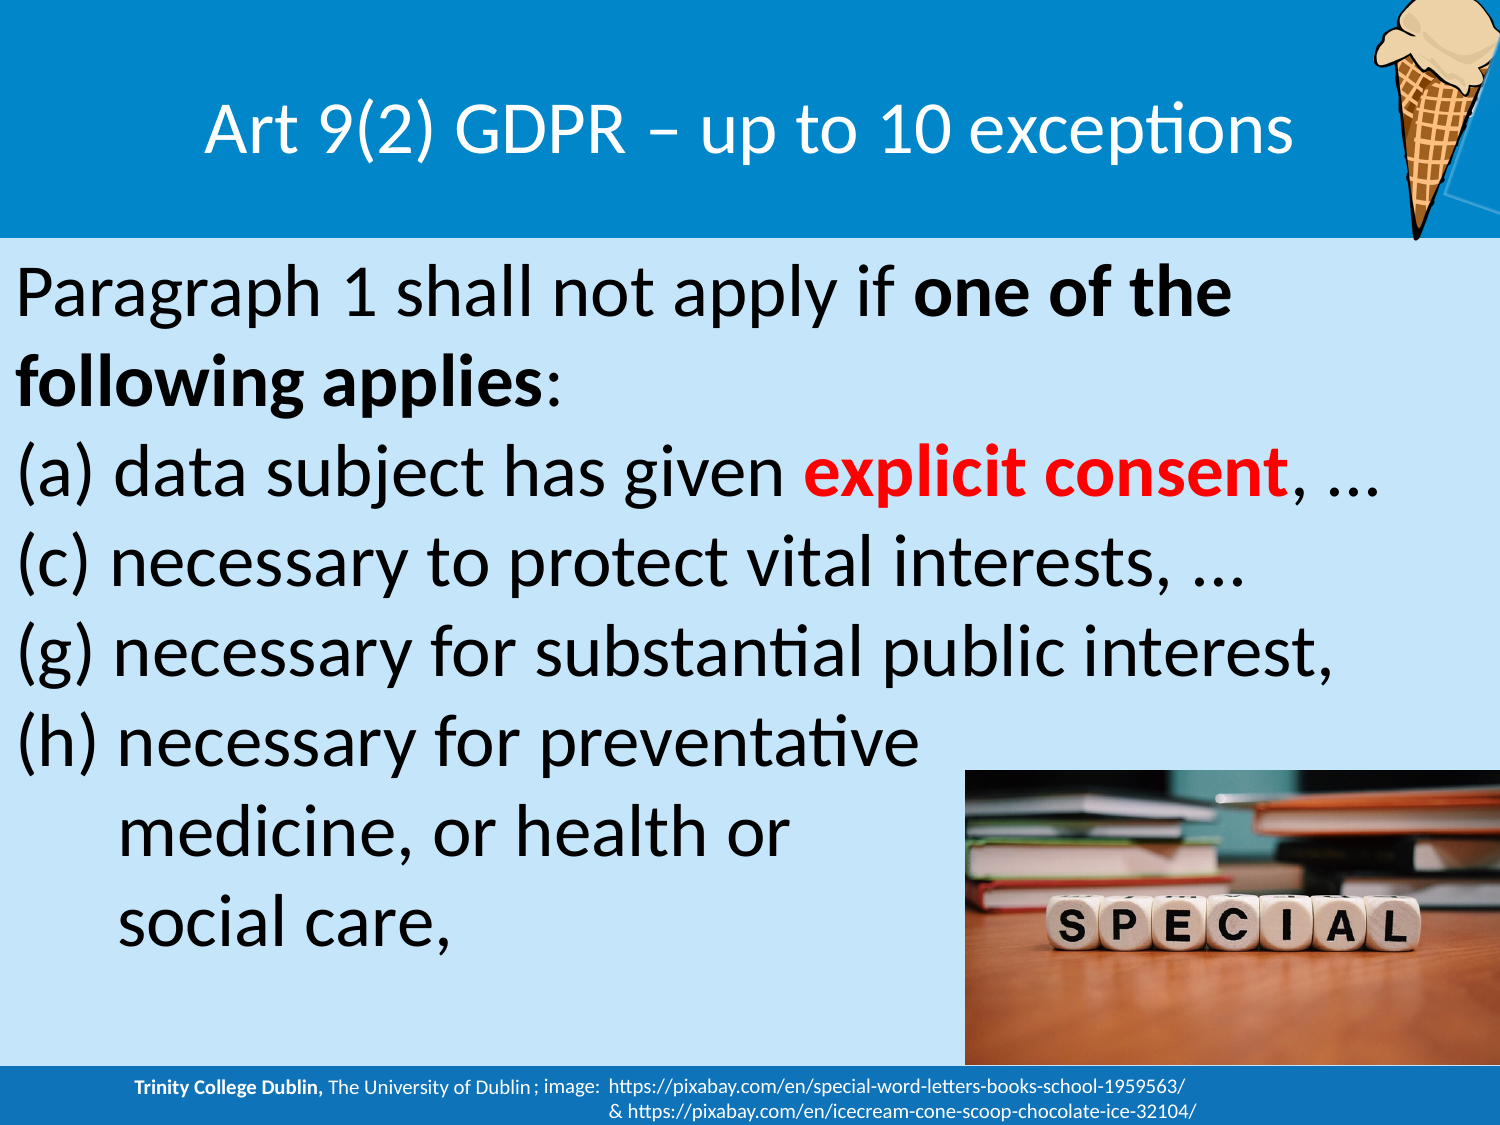

Art 9(2) GDPR – up to 10 exceptions
Paragraph 1 shall not apply if one of the following applies:
(a) data subject has given explicit consent, ...
(c) necessary to protect vital interests, ...
(g) necessary for substantial public interest,
(h) necessary for preventative
 medicine, or health or
 social care,
; image:
https://pixabay.com/en/special-word-letters-books-school-1959563/
& https://pixabay.com/en/icecream-cone-scoop-chocolate-ice-32104/